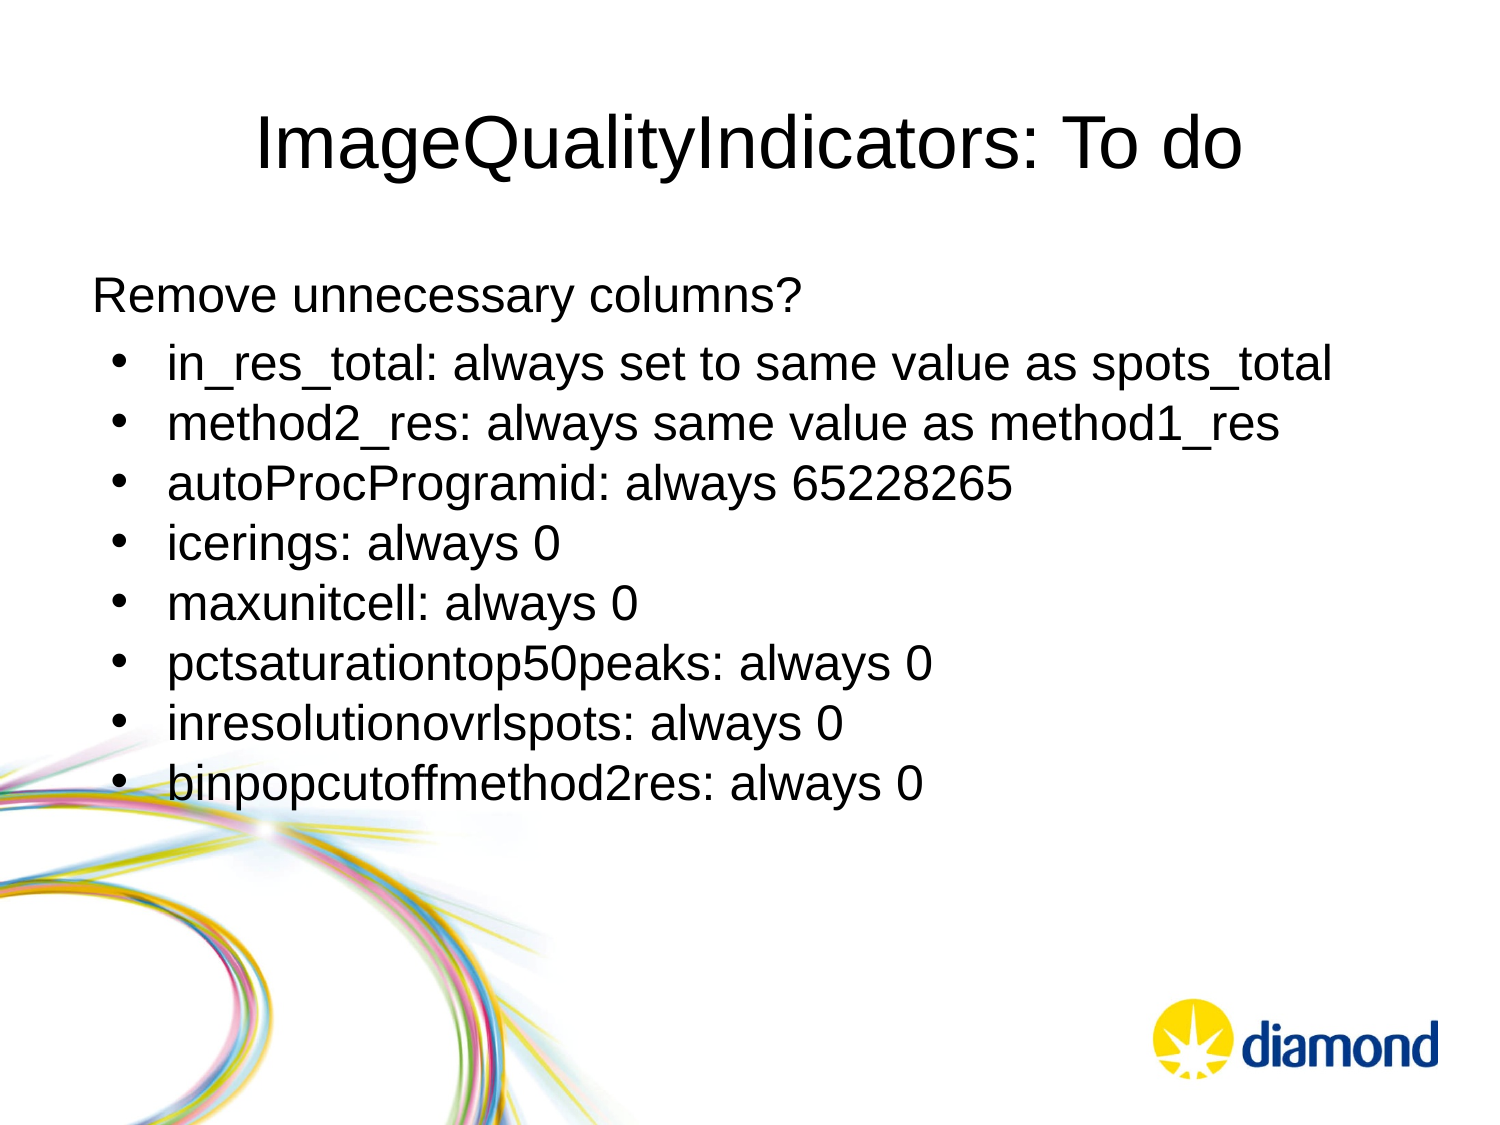

# ImageQualityIndicators: To do
Remove unnecessary columns?
in_res_total: always set to same value as spots_total
method2_res: always same value as method1_res
autoProcProgramid: always 65228265
icerings: always 0
maxunitcell: always 0
pctsaturationtop50peaks: always 0
inresolutionovrlspots: always 0
binpopcutoffmethod2res: always 0